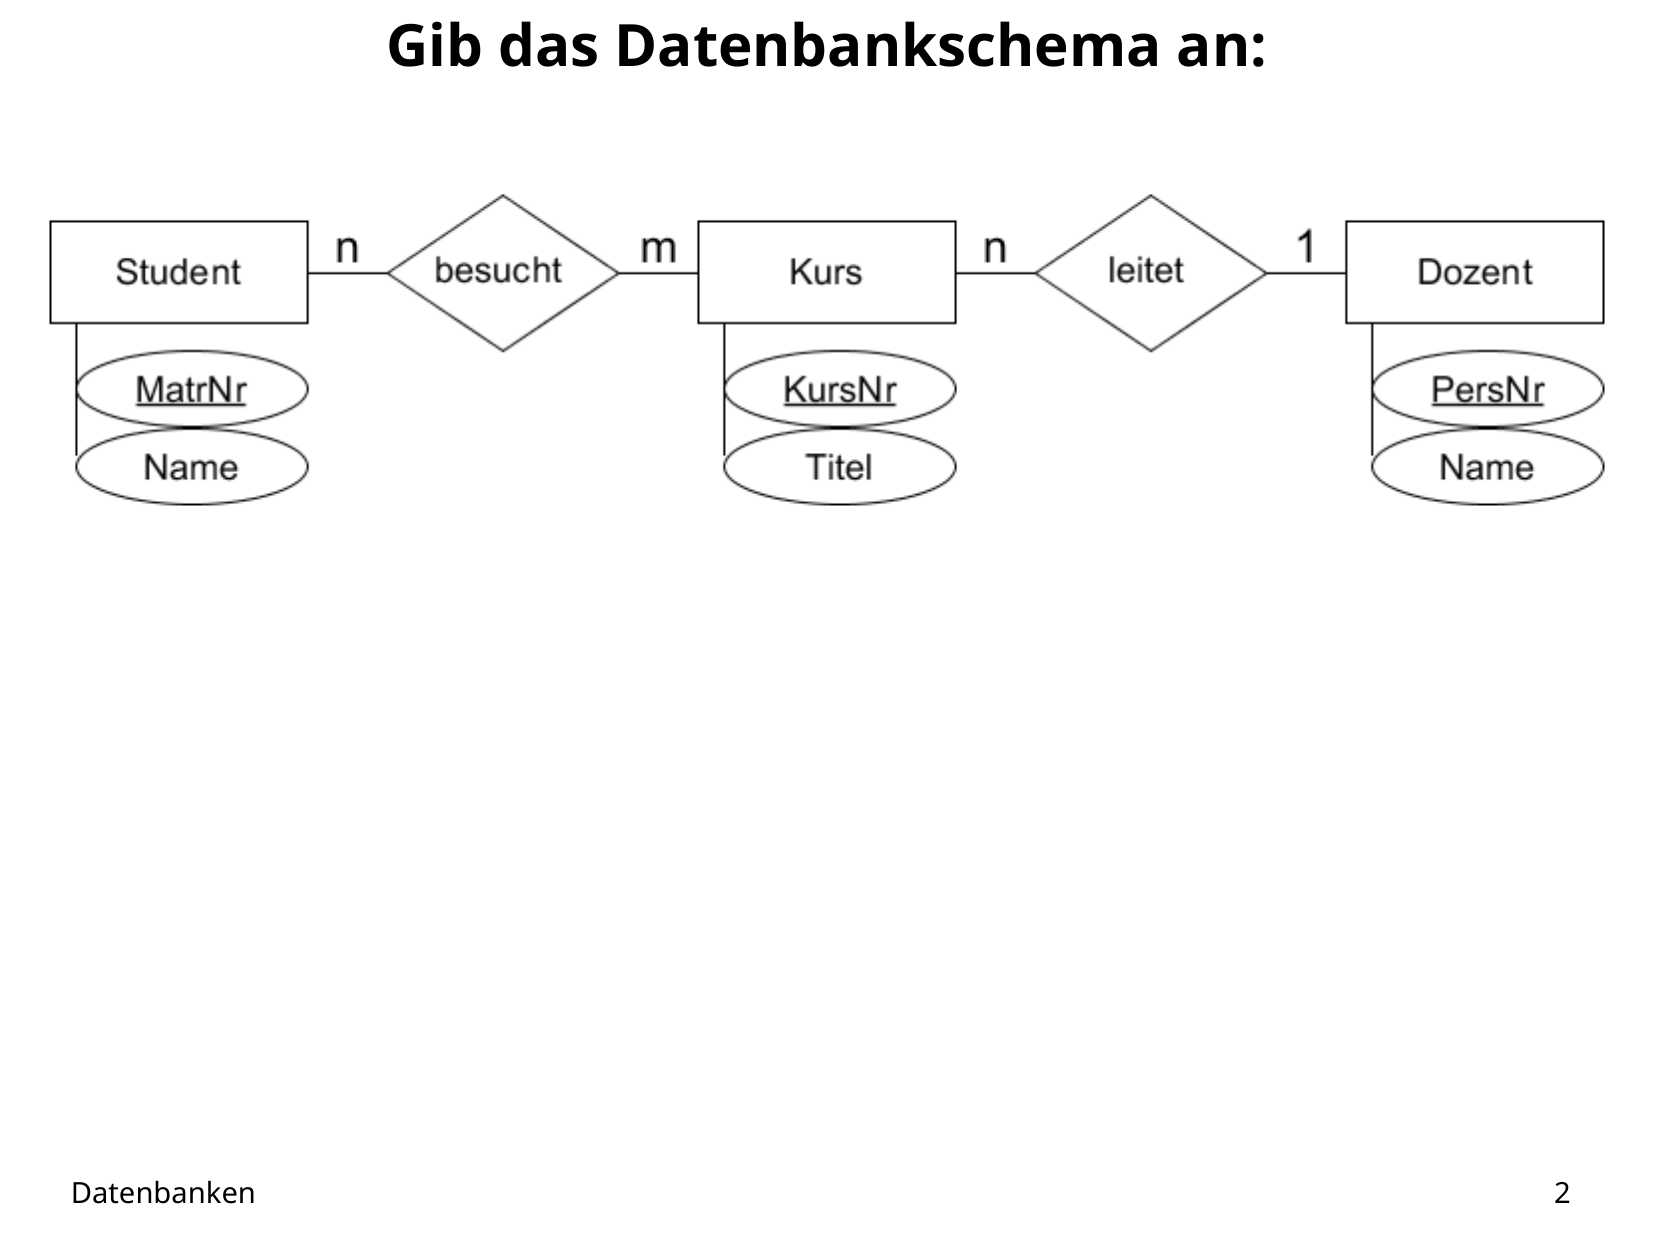

# Gib das Datenbankschema an:
Datenbanken
2